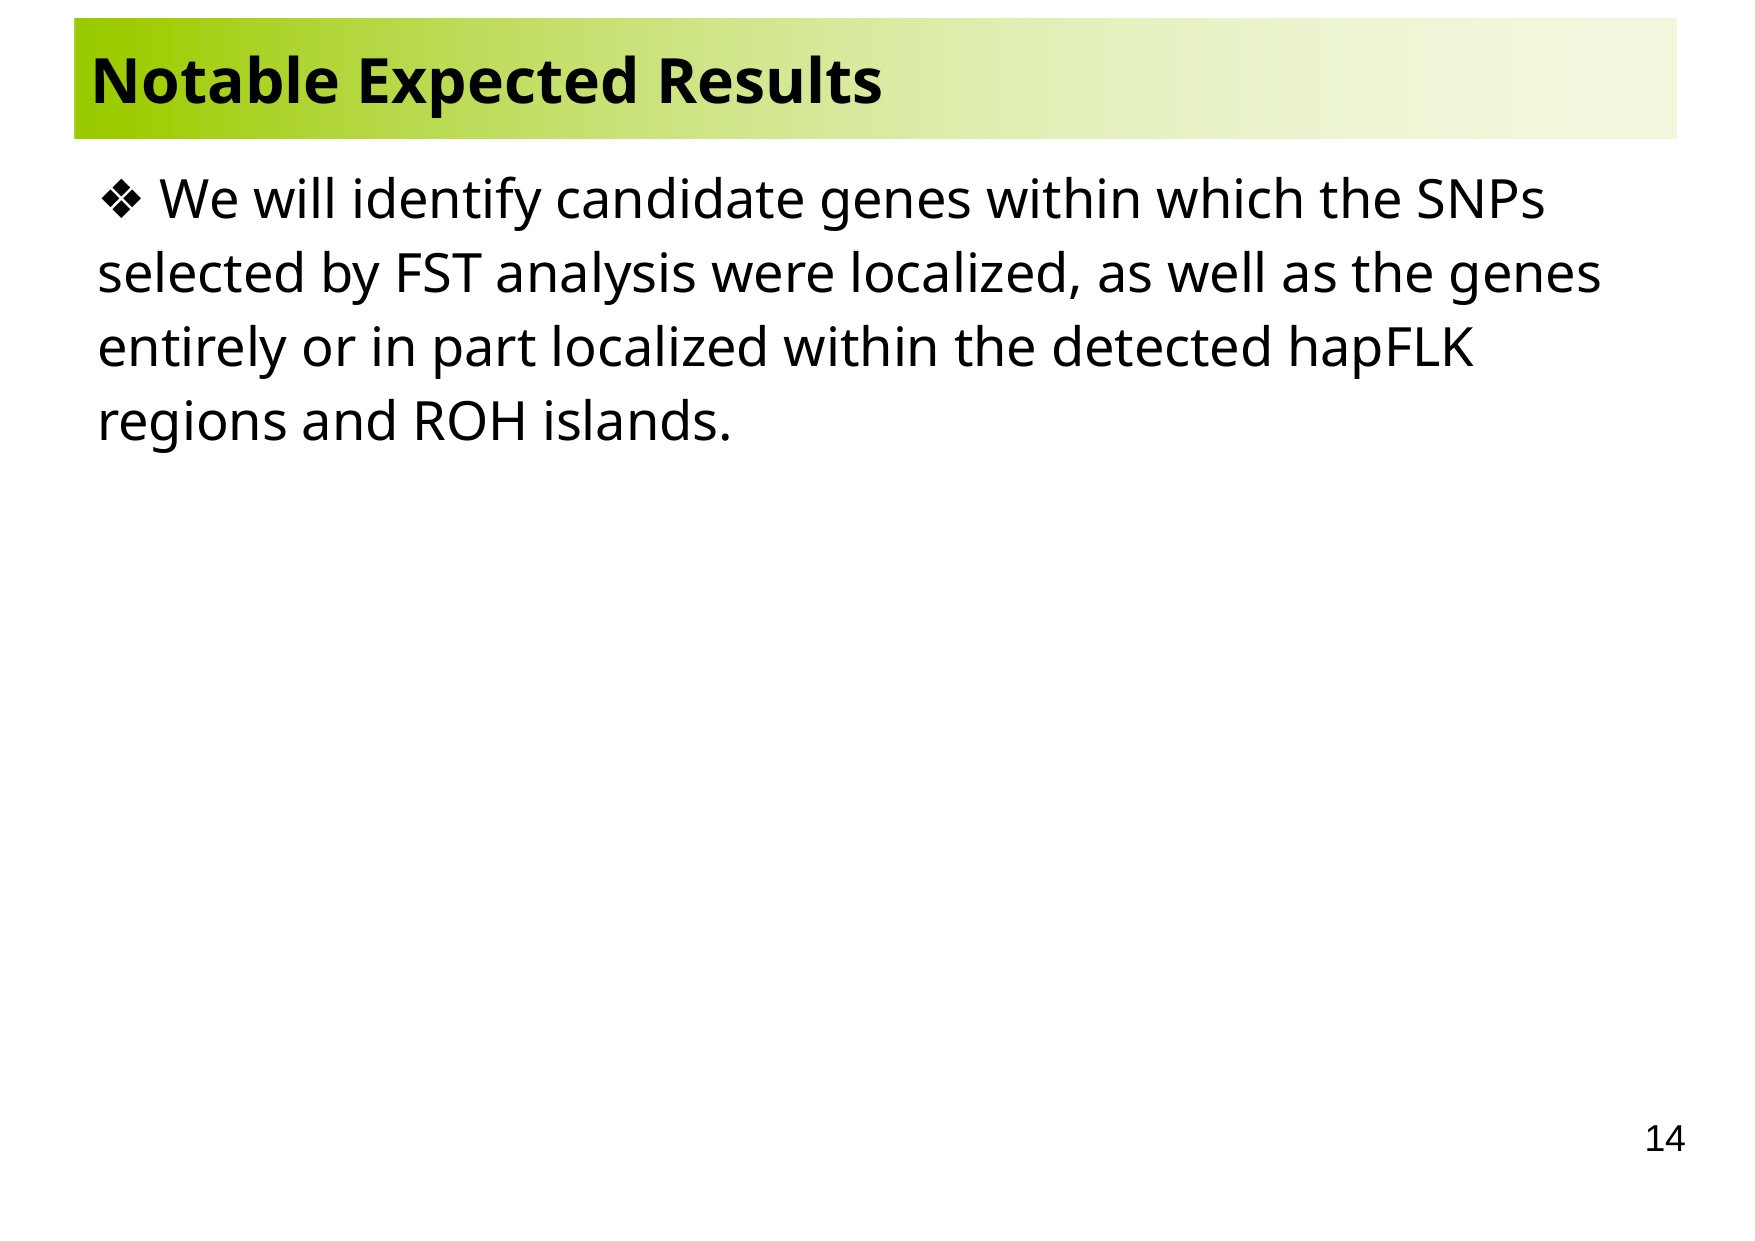

# Notable Expected Results
❖ We will identify candidate genes within which the SNPs selected by FST analysis were localized, as well as the genes entirely or in part localized within the detected hapFLK regions and ROH islands.
14